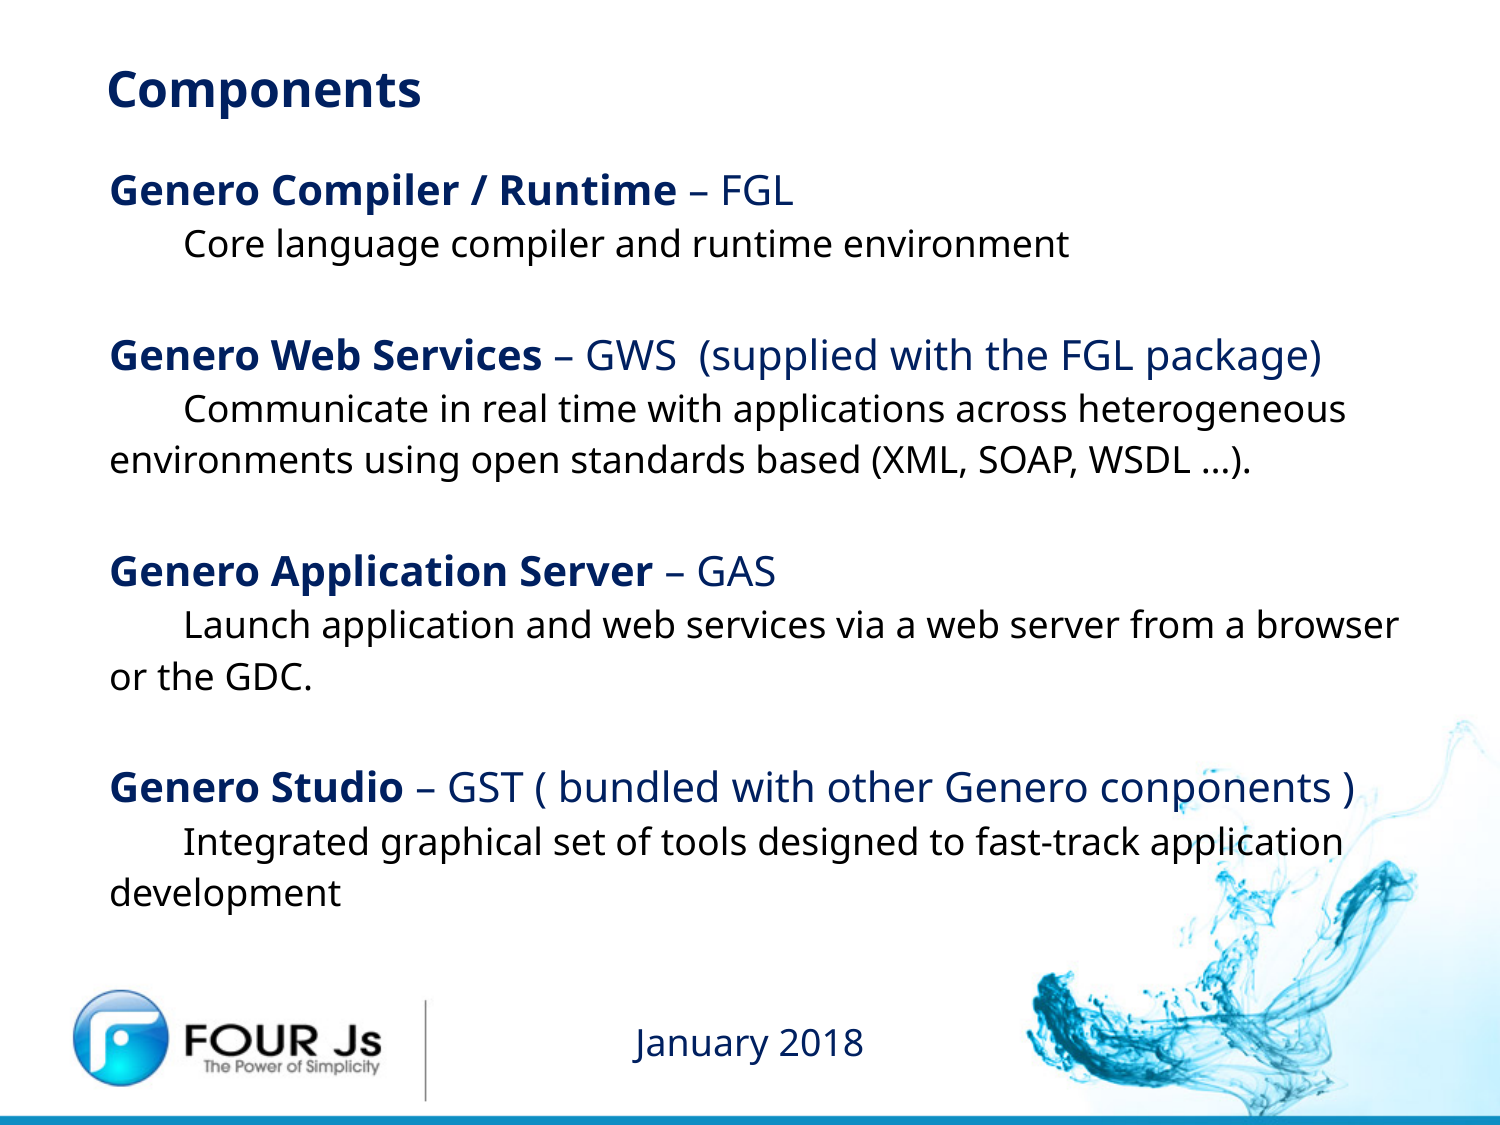

Components
Genero Compiler / Runtime – FGL
	Core language compiler and runtime environment
Genero Web Services – GWS (supplied with the FGL package)
	Communicate in real time with applications across heterogeneous environments using open standards based (XML, SOAP, WSDL …).
Genero Application Server – GAS
	Launch application and web services via a web server from a browser or the GDC.
Genero Studio – GST ( bundled with other Genero conponents )
	Integrated graphical set of tools designed to fast-track application development
# January 2018